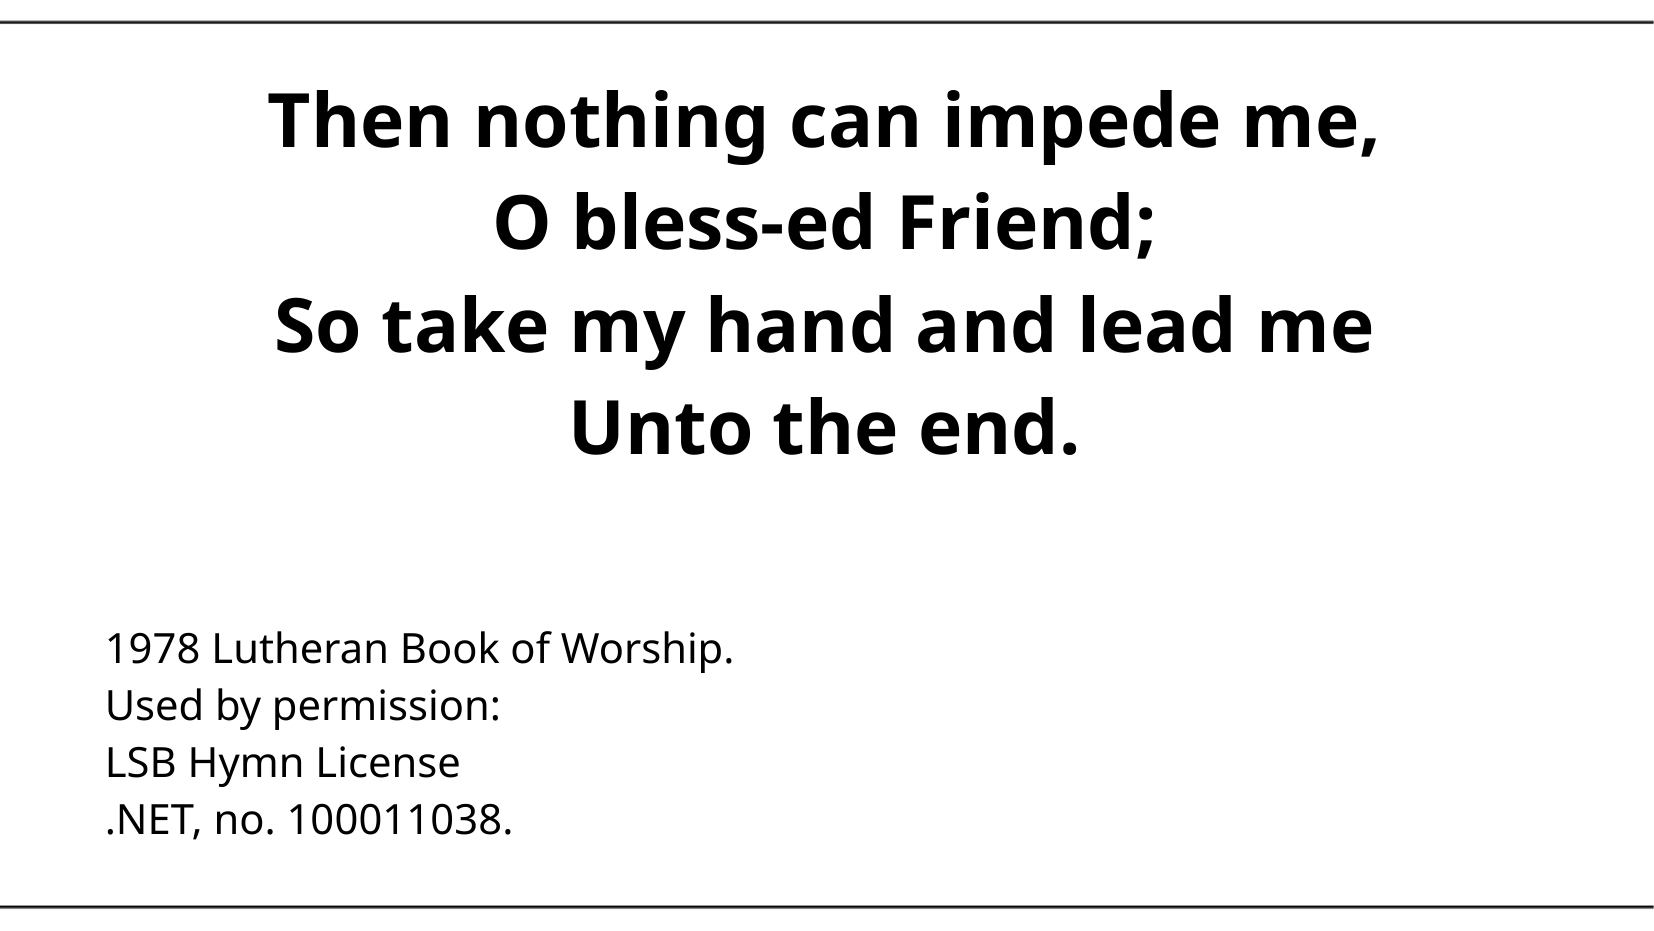

Then nothing can impede me,
O bless-ed Friend;
So take my hand and lead me
Unto the end.
1978 Lutheran Book of Worship.
Used by permission:
LSB Hymn License
.NET, no. 100011038.